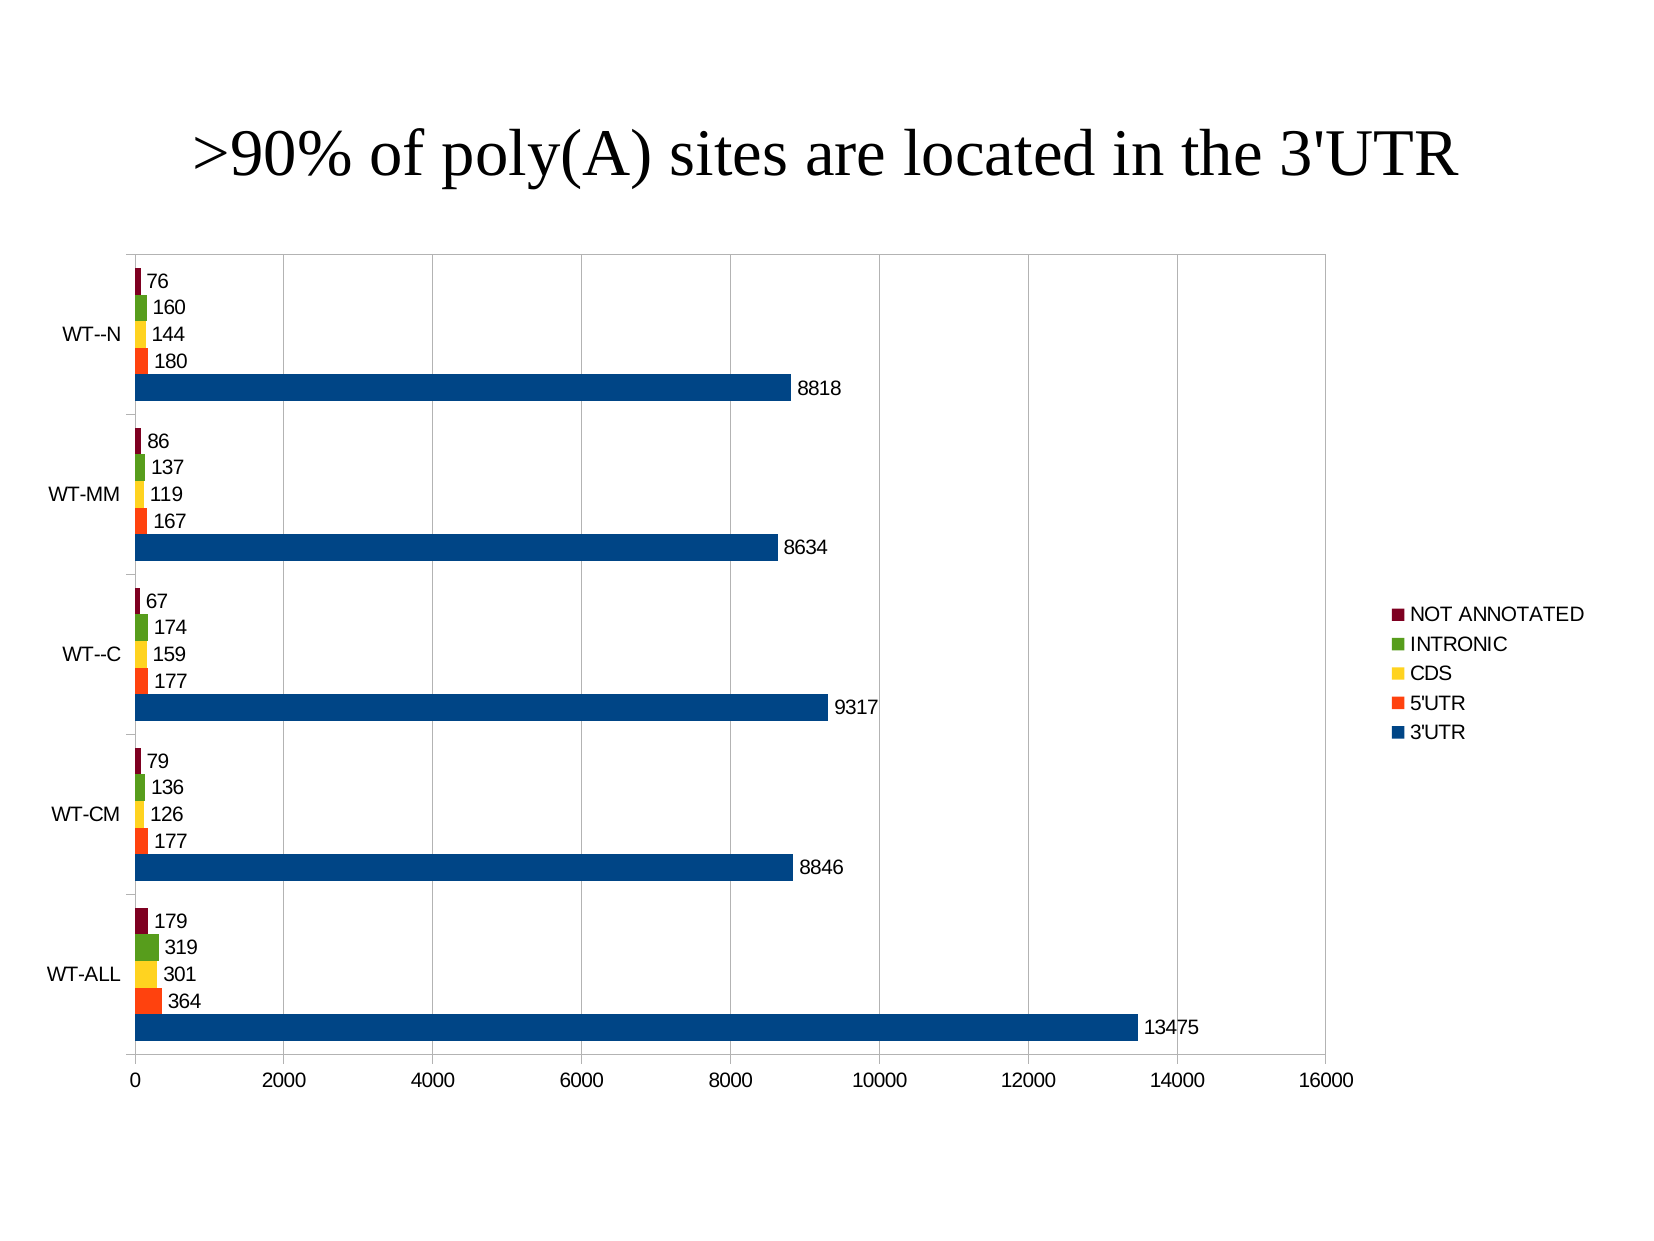

# >90% of poly(A) sites are located in the 3'UTR
### Chart
| Category | 3'UTR | 5'UTR | CDS | INTRONIC | NOT ANNOTATED |
|---|---|---|---|---|---|
| WT-ALL | 13475.0 | 364.0 | 301.0 | 319.0 | 179.0 |
| WT-CM | 8846.0 | 177.0 | 126.0 | 136.0 | 79.0 |
| WT--C | 9317.0 | 177.0 | 159.0 | 174.0 | 67.0 |
| WT-MM | 8634.0 | 167.0 | 119.0 | 137.0 | 86.0 |
| WT--N | 8818.0 | 180.0 | 144.0 | 160.0 | 76.0 |